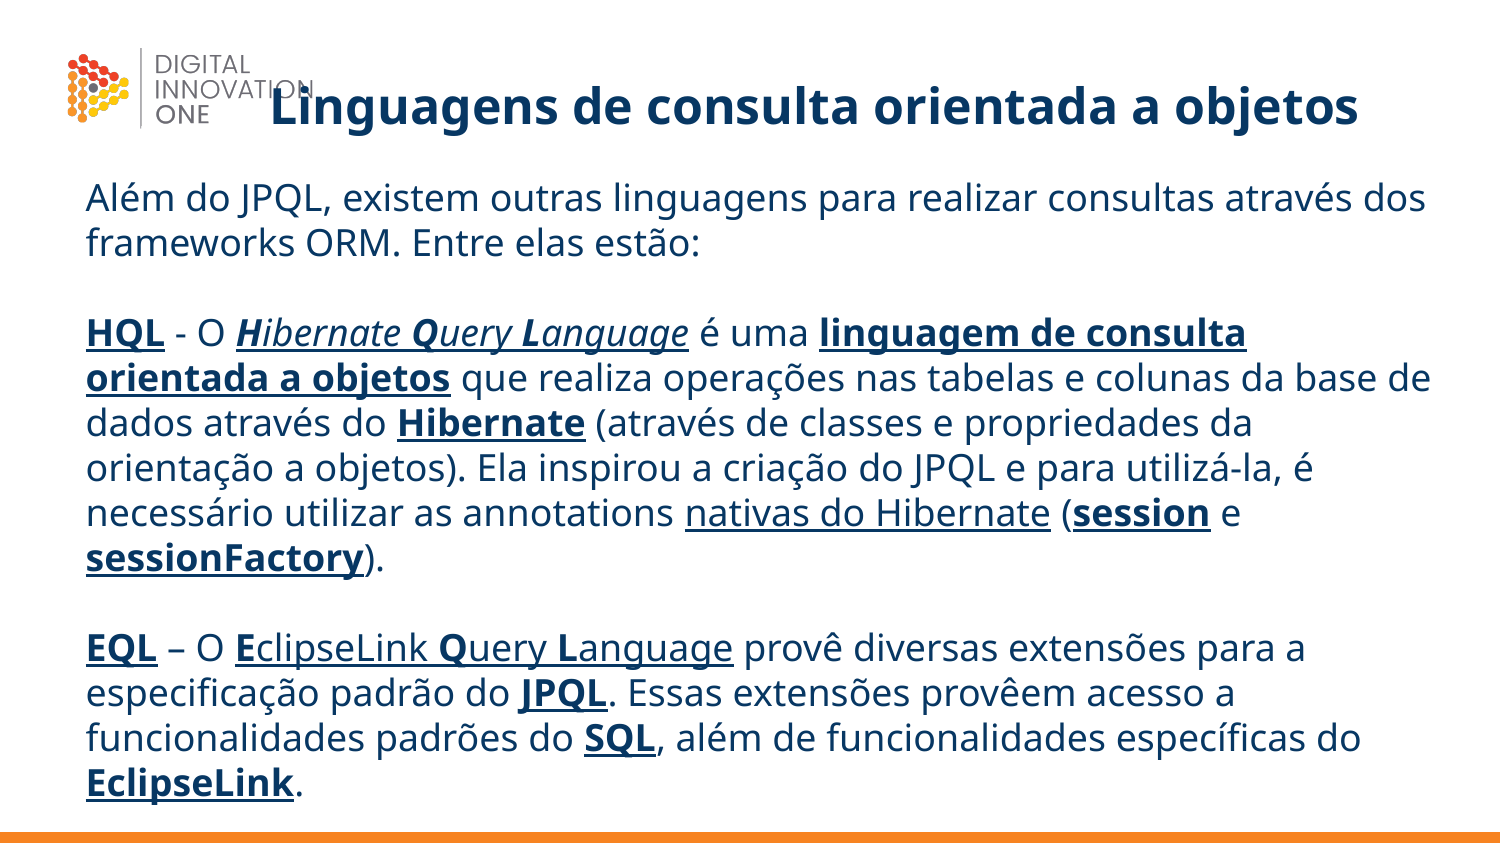

Linguagens de consulta orientada a objetos
Além do JPQL, existem outras linguagens para realizar consultas através dos frameworks ORM. Entre elas estão:
HQL - O Hibernate Query Language é uma linguagem de consulta orientada a objetos que realiza operações nas tabelas e colunas da base de dados através do Hibernate (através de classes e propriedades da orientação a objetos). Ela inspirou a criação do JPQL e para utilizá-la, é necessário utilizar as annotations nativas do Hibernate (session e sessionFactory).
EQL – O EclipseLink Query Language provê diversas extensões para a especificação padrão do JPQL. Essas extensões provêem acesso a funcionalidades padrões do SQL, além de funcionalidades específicas do EclipseLink.